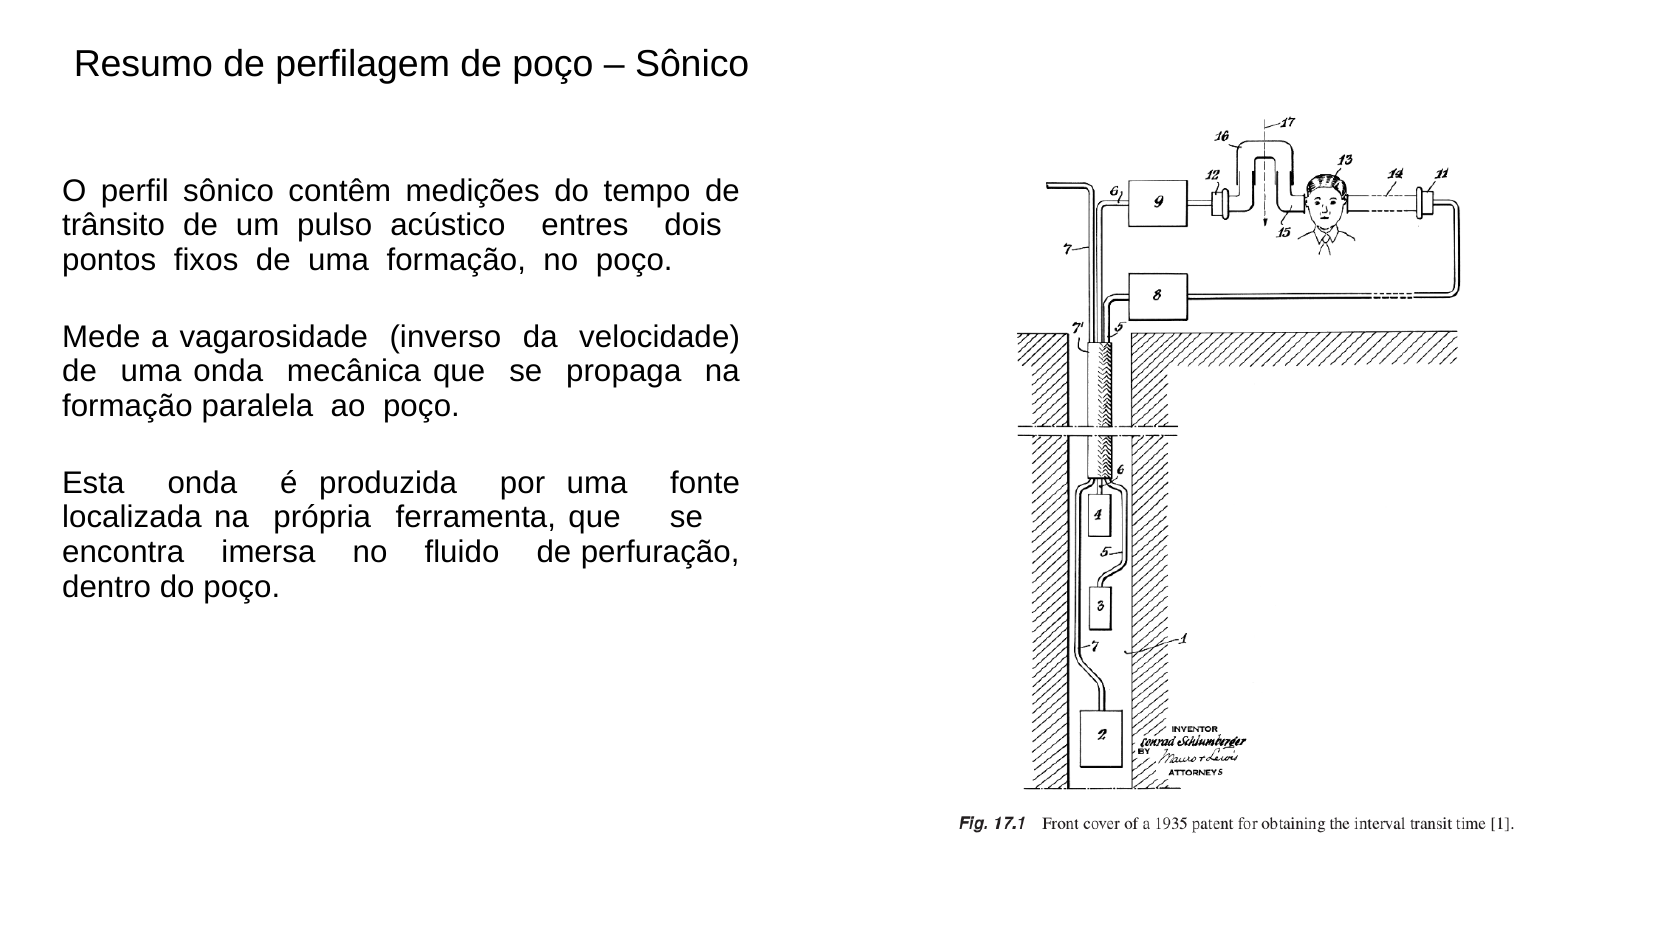

Resumo de perfilagem de poço – Sônico
O perfil sônico contêm medições do tempo de trânsito de um pulso acústico entres dois pontos fixos de uma formação, no poço.
Mede a vagarosidade (inverso da velocidade) de uma onda mecânica que se propaga na formação paralela ao poço.
Esta onda é produzida por uma fonte localizada na própria ferramenta, que se encontra imersa no fluido de perfuração, dentro do poço.